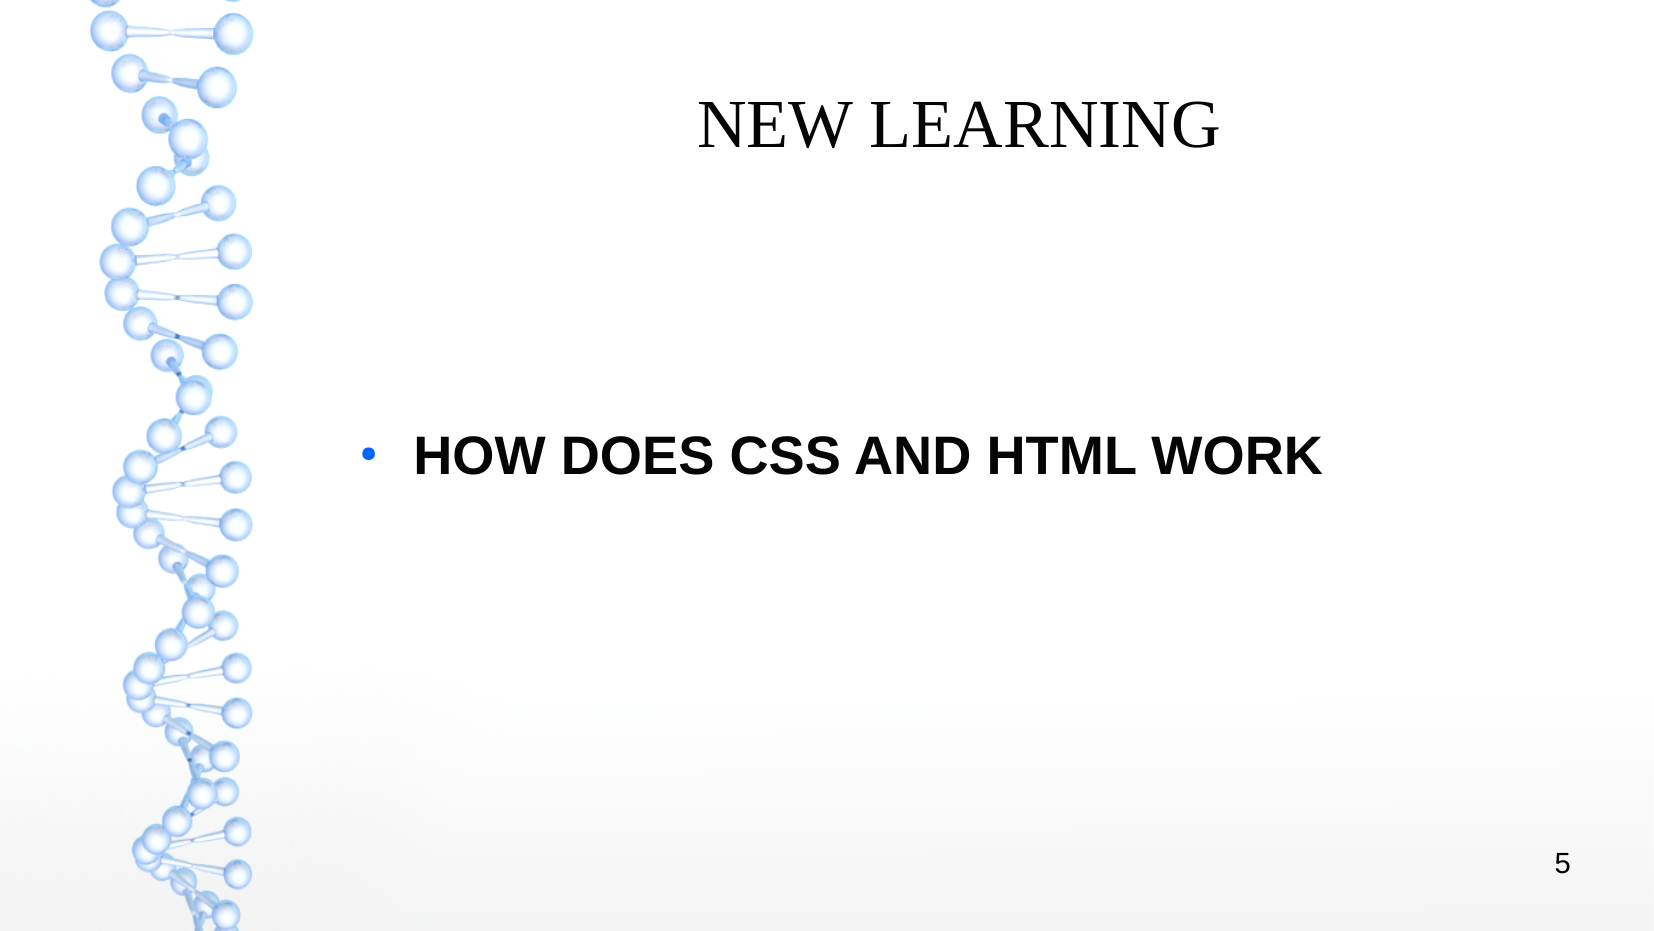

# NEW LEARNING
HOW DOES CSS AND HTML WORK
5